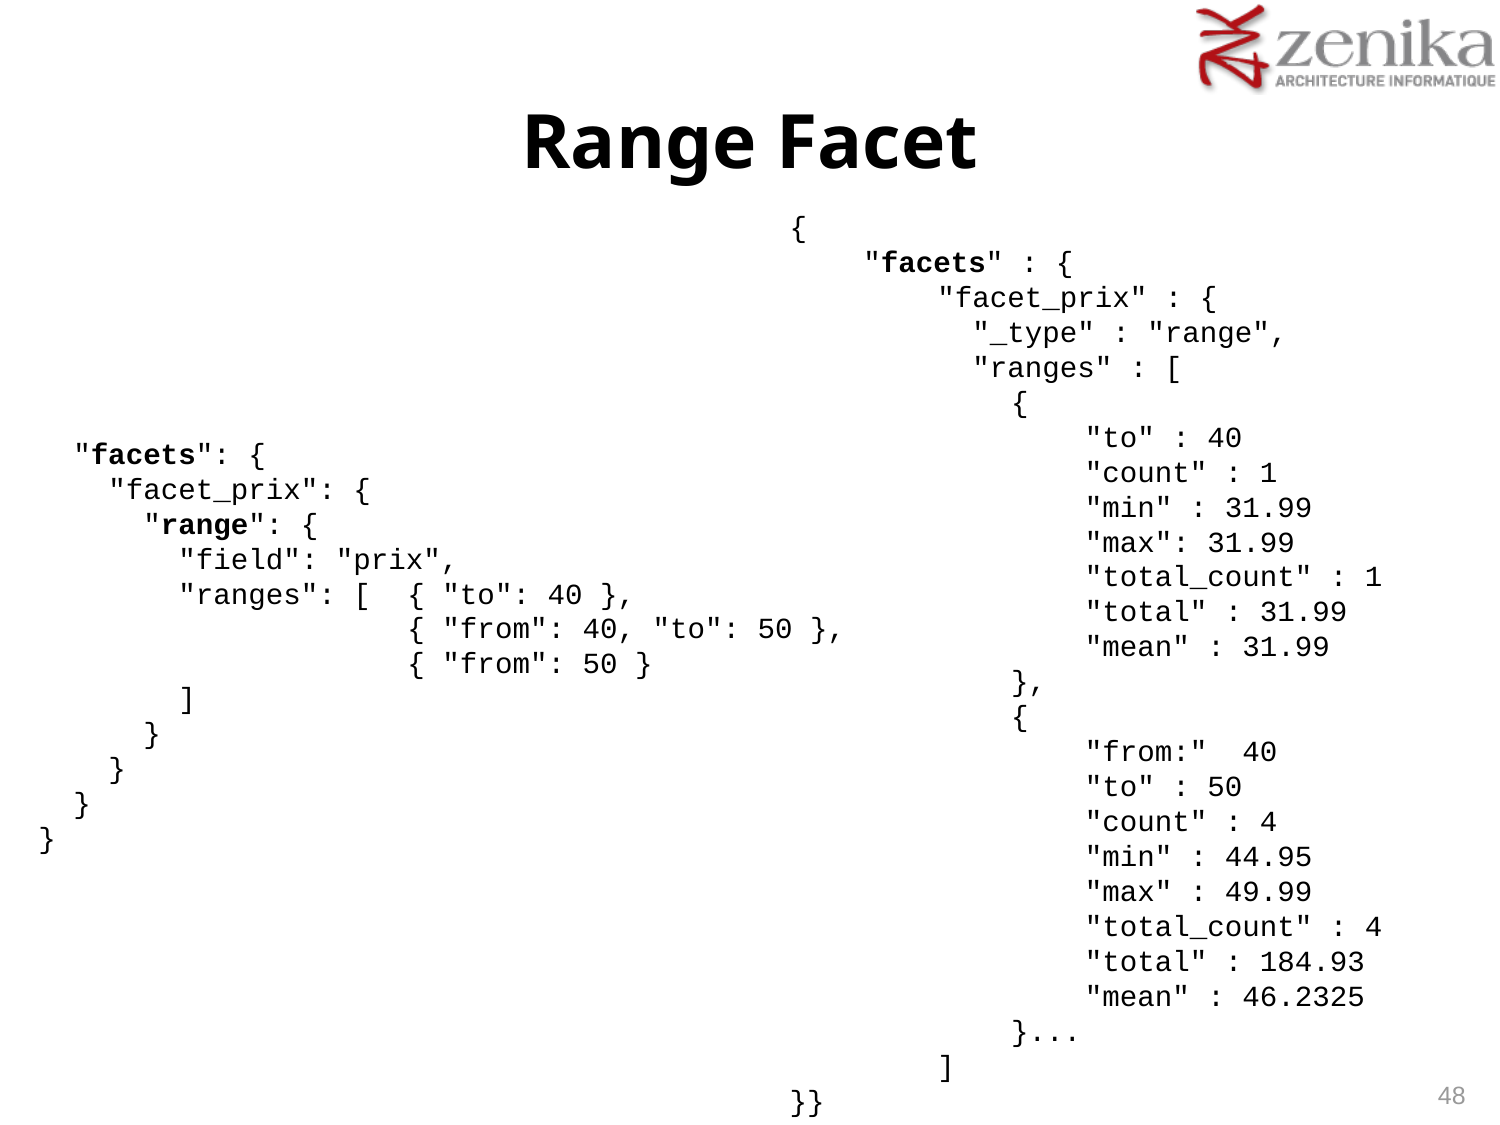

Range Facet
{
	"facets" : {
		"facet_prix" : {
		 "_type" : "range",
		 "ranges" : [
			{
				"to" : 40
				"count" : 1
				"min" : 31.99
				"max": 31.99
				"total_count" : 1
				"total" : 31.99
				"mean" : 31.99
			},
			{
				"from:" 40
				"to" : 50
				"count" : 4
				"min" : 44.95
				"max" : 49.99
				"total_count" : 4
				"total" : 184.93
				"mean" : 46.2325
			}...
		]
}}
 "facets": {
 "facet_prix": {
 "range": {
 "field": "prix",
 "ranges": [	{ "to": 40 },
					{ "from": 40, "to": 50 },
 			{ "from": 50 }
 ]
 }
 }
 }
}